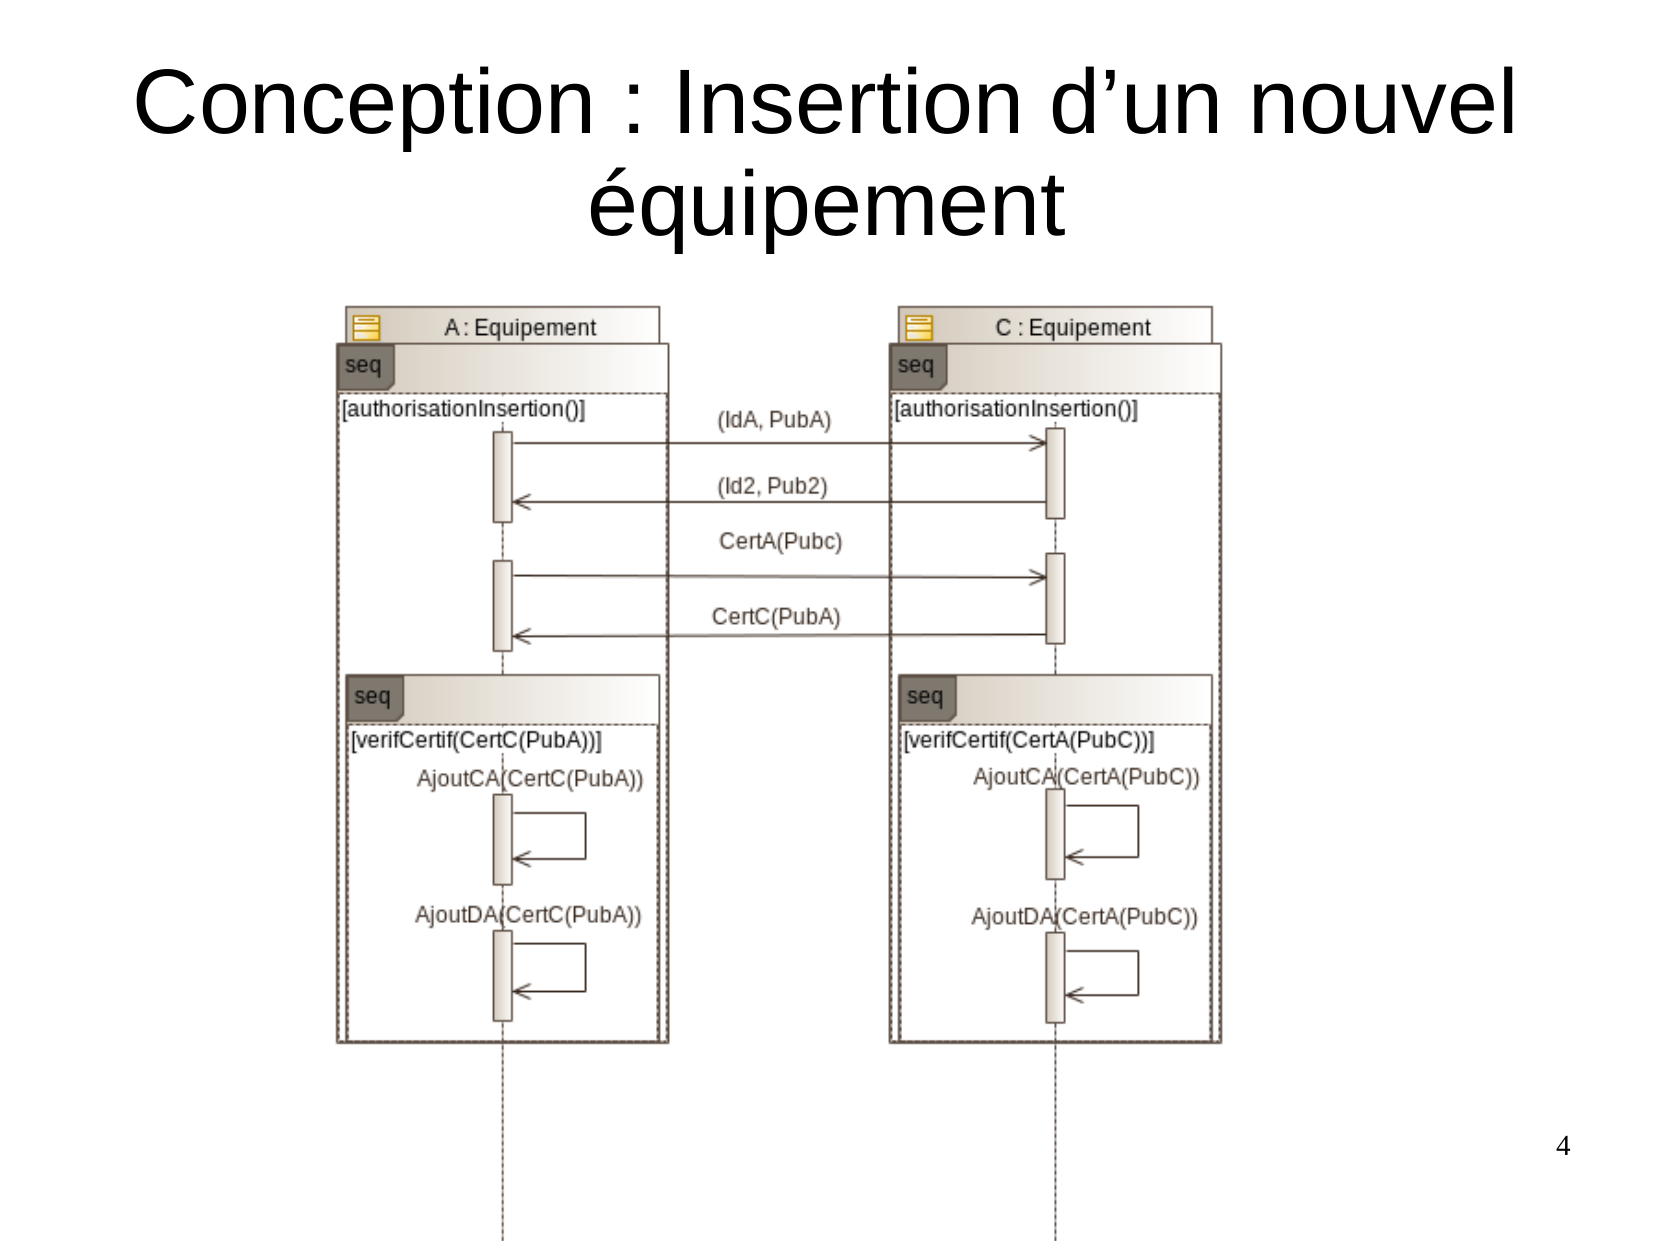

# Conception : Insertion d’un nouvel équipement
4